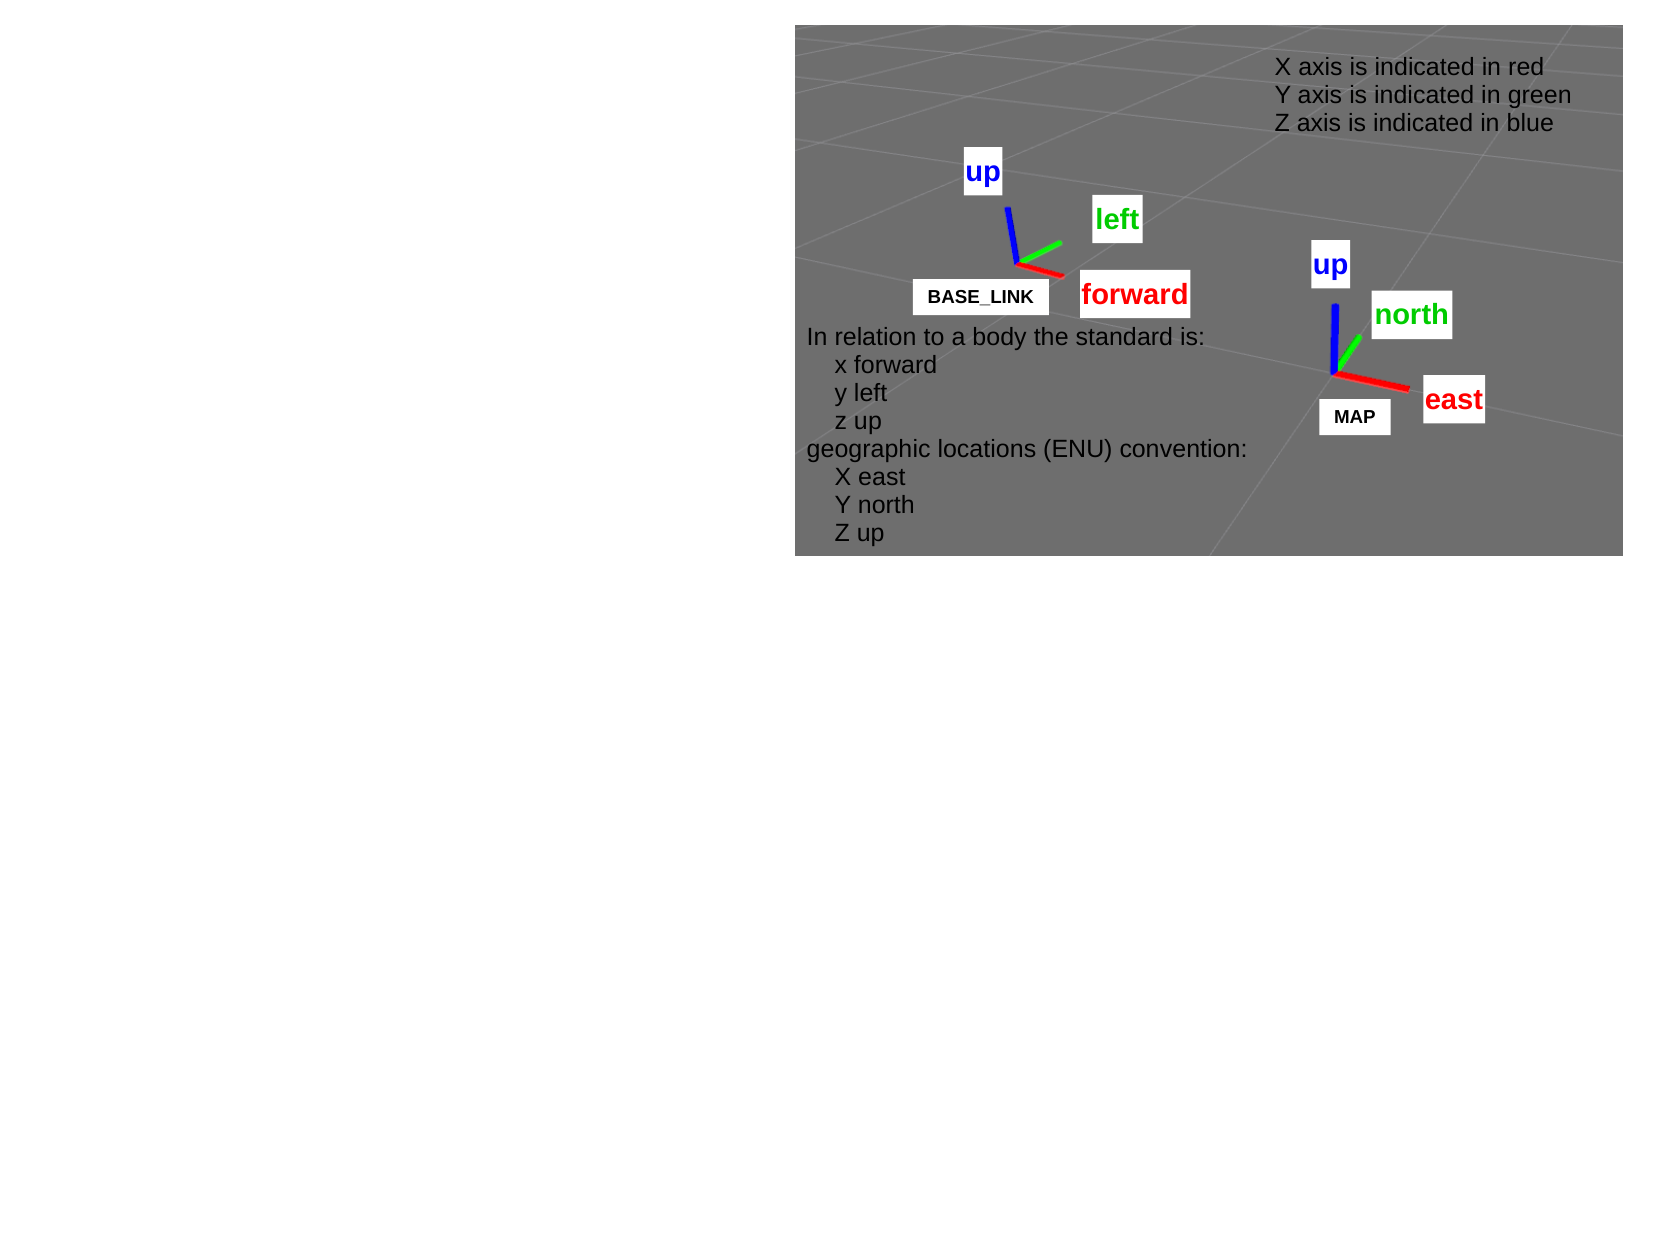

X axis is indicated in red
Y axis is indicated in green
Z axis is indicated in blue
up
left
up
forward
BASE_LINK
north
In relation to a body the standard is:
 x forward
 y left
 z up
geographic locations (ENU) convention:
 X east
 Y north
 Z up
east
MAP